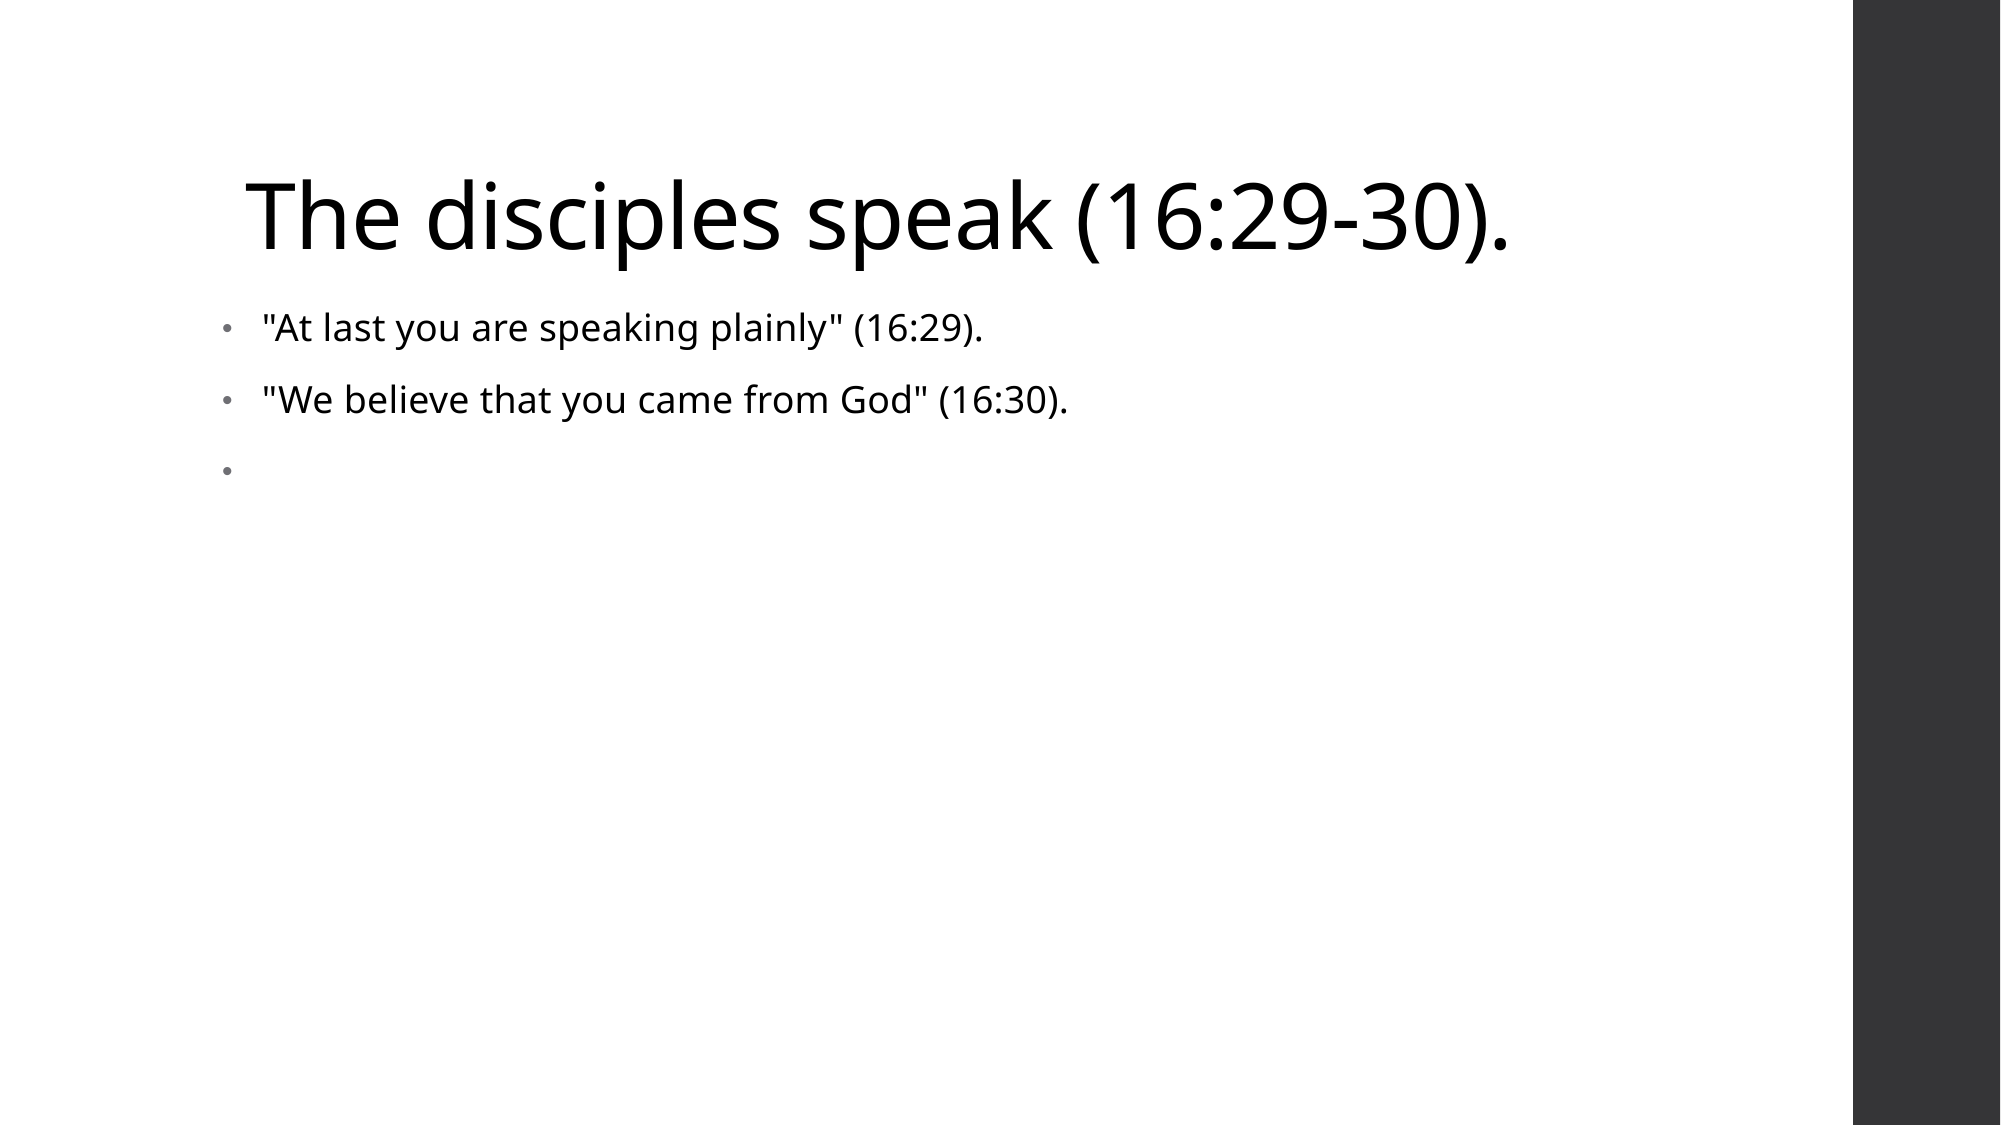

# The disciples speak (16:29-30).
 "At last you are speaking plainly" (16:29).
 "We believe that you came from God" (16:30).